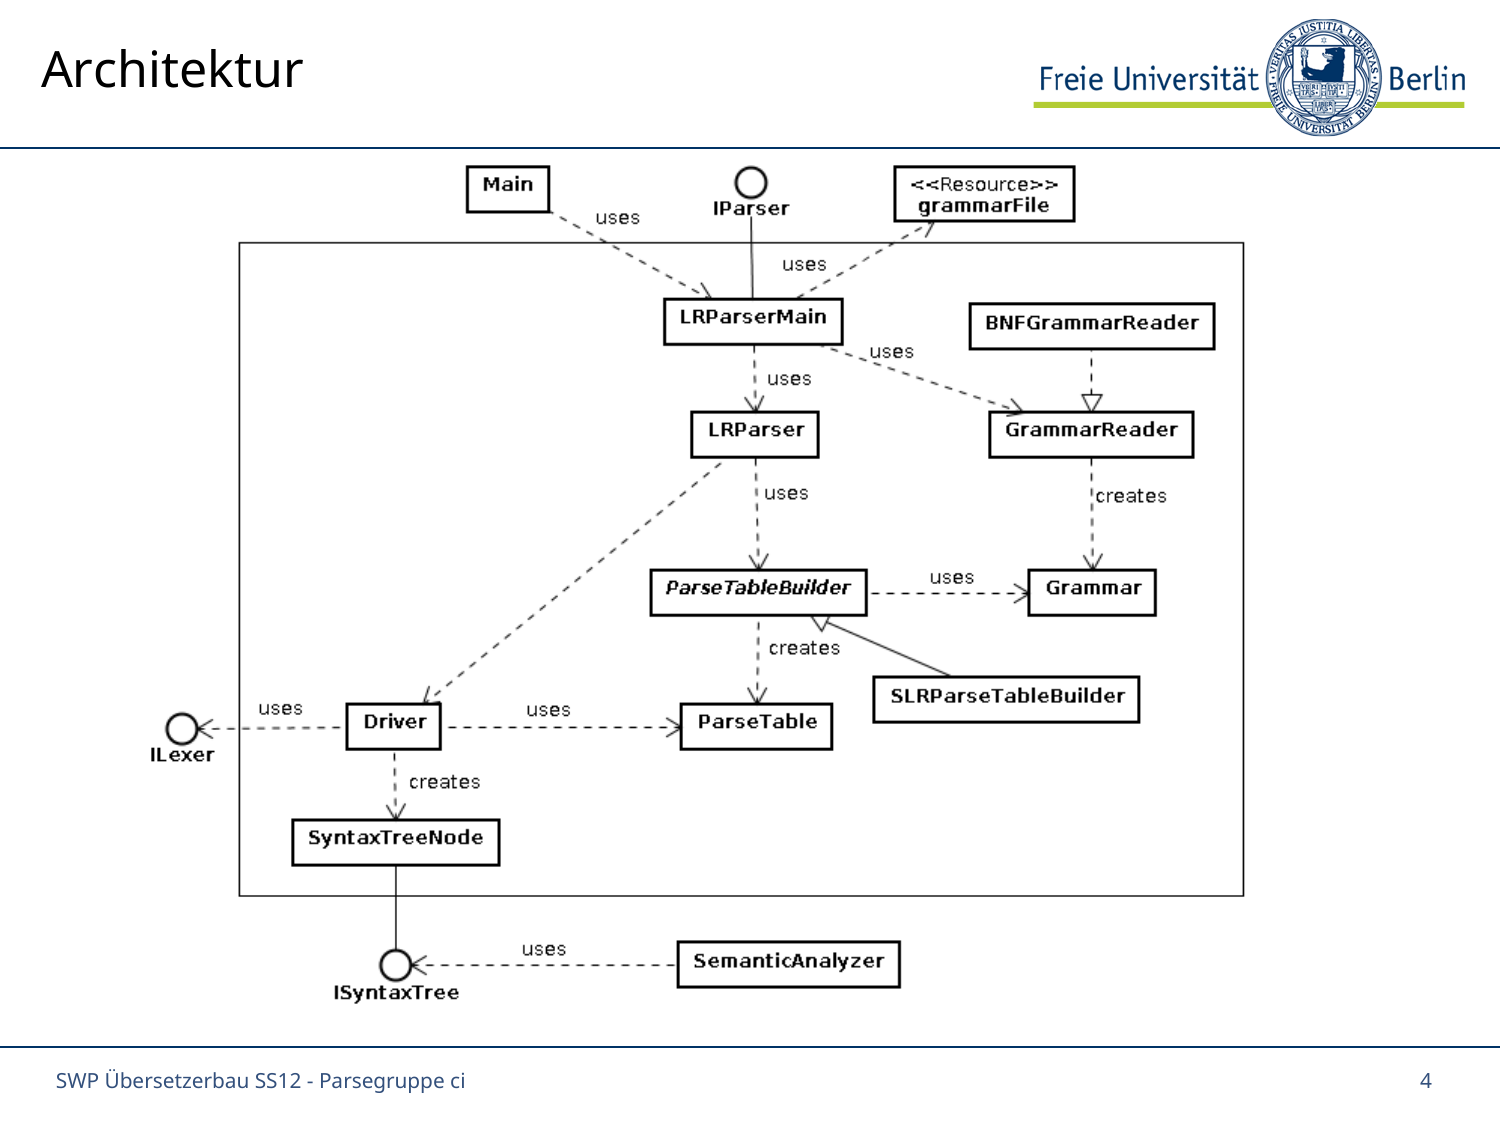

# Architektur
SWP Übersetzerbau SS12 - Parsegruppe ci
4